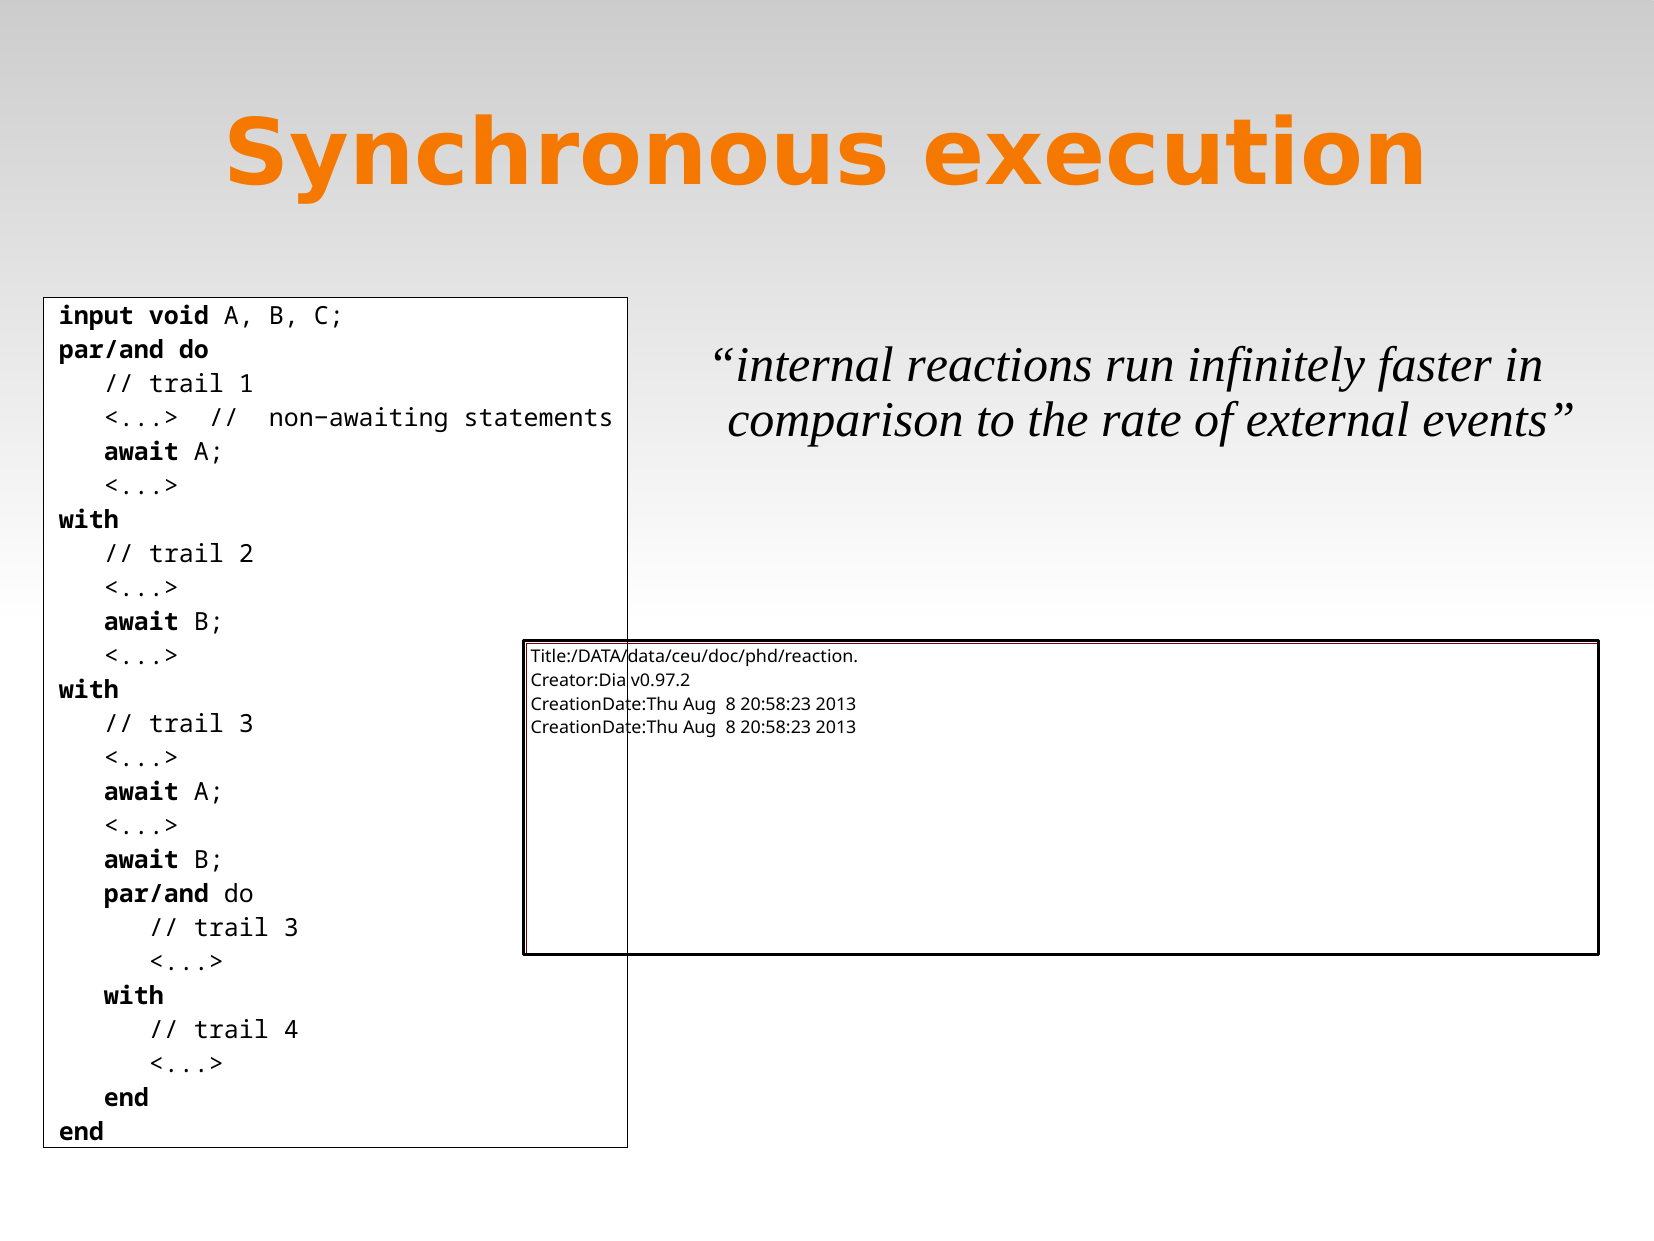

# Synchronous execution
 input void A, B, C;
 par/and do
 // trail 1
 <...> // non−awaiting statements
 await A;
 <...>
 with
 // trail 2
 <...>
 await B;
 <...>
 with
 // trail 3
 <...>
 await A;
 <...>
 await B;
 par/and do
 // trail 3
 <...>
 with
 // trail 4
 <...>
 end
 end
“internal reactions run infinitely faster in comparison to the rate of external events”